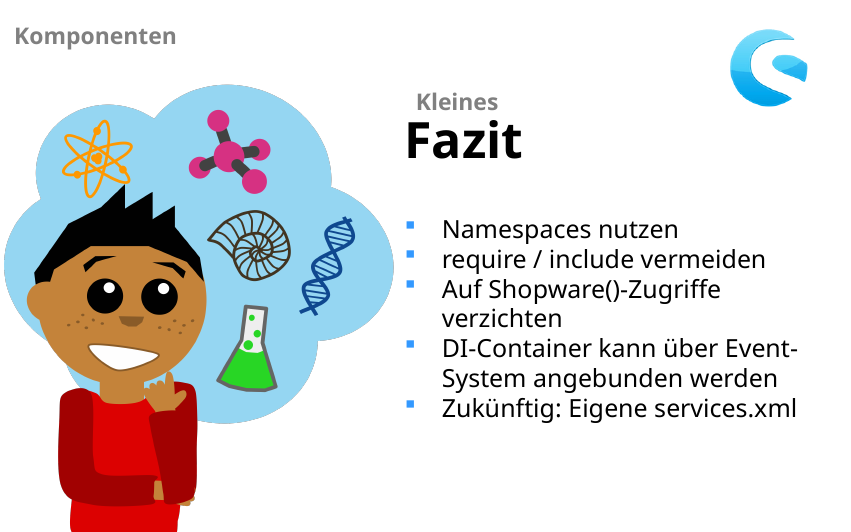

Komponenten
# Kleines
Fazit
Namespaces nutzen
require / include vermeiden
Auf Shopware()-Zugriffe verzichten
DI-Container kann über Event-System angebunden werden
Zukünftig: Eigene services.xml